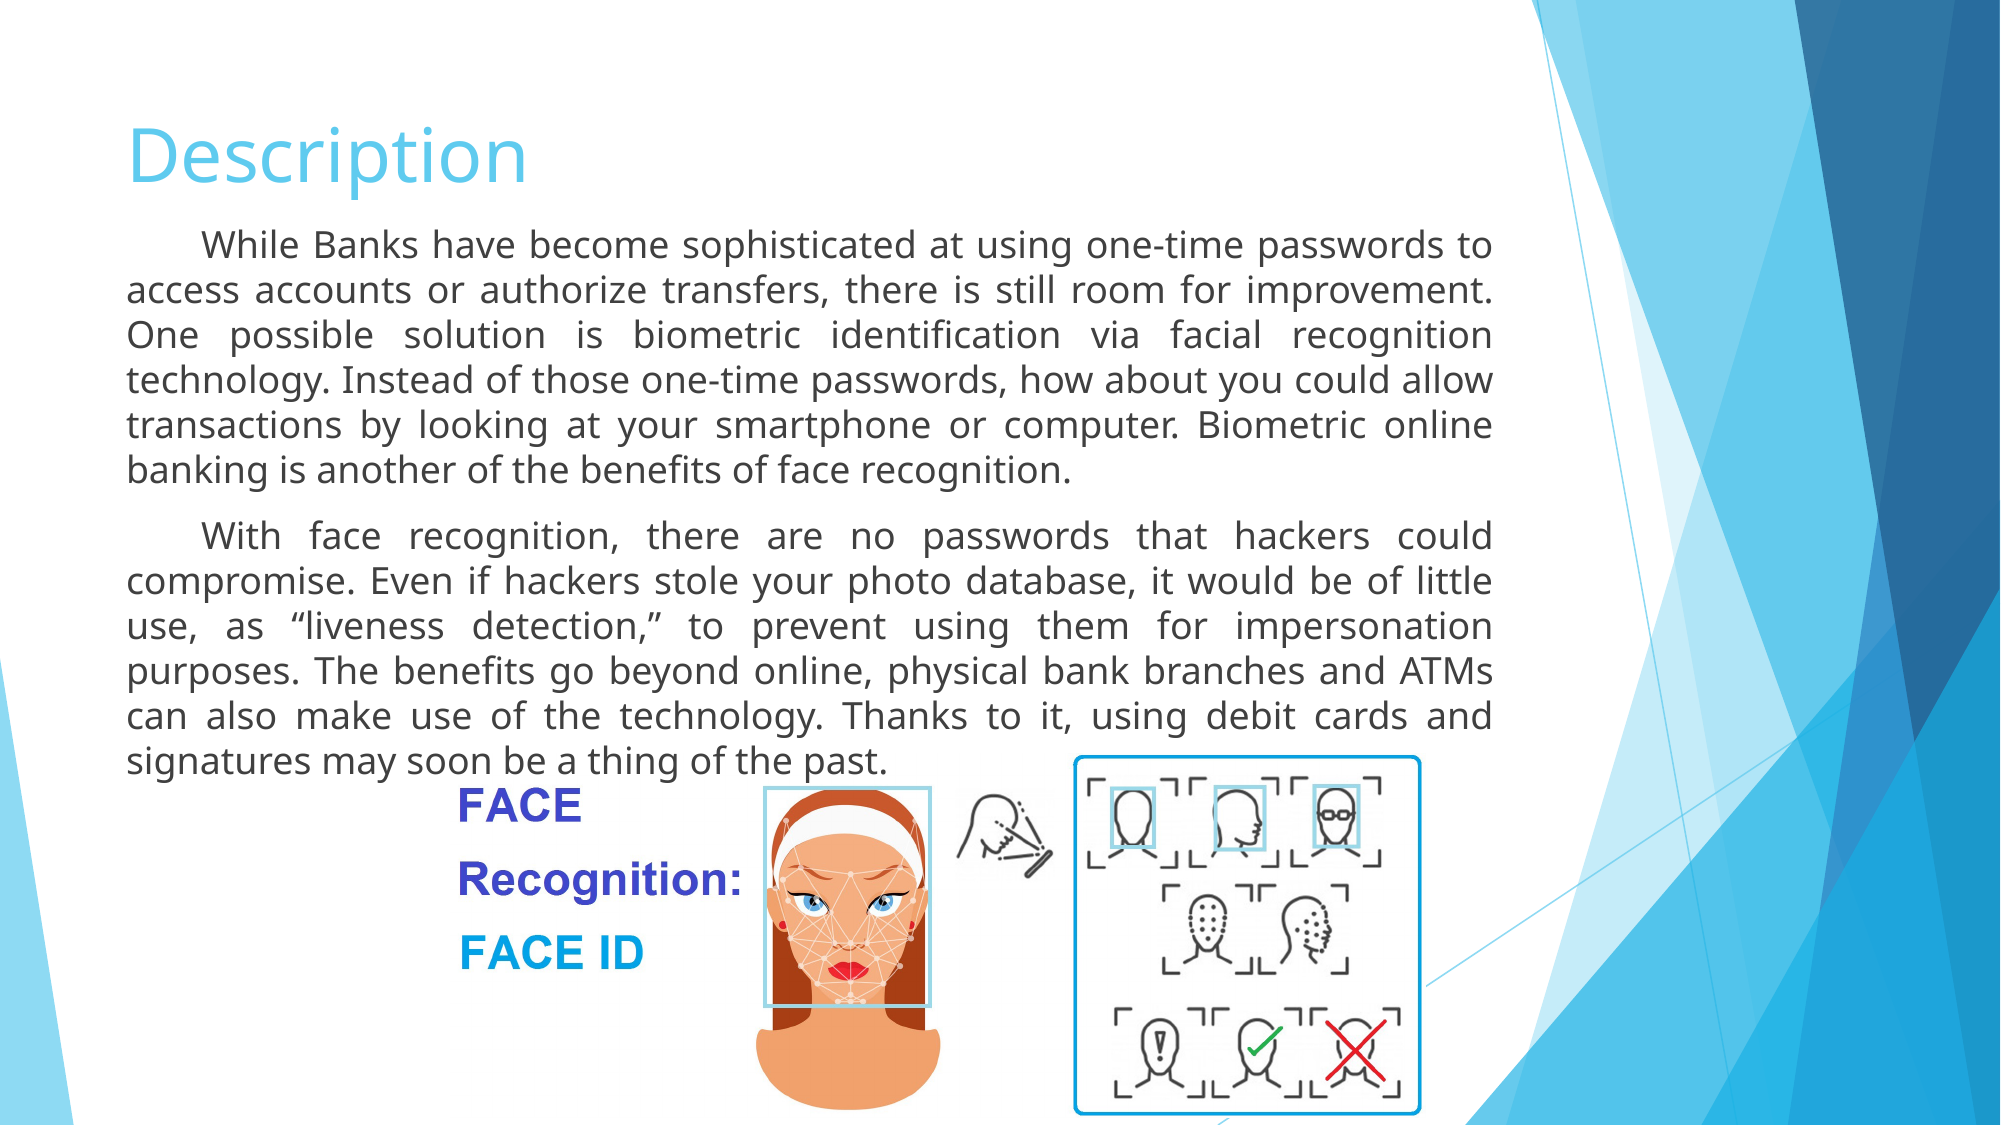

# Description
	While Banks have become sophisticated at using one-time passwords to access accounts or authorize transfers, there is still room for improvement. One possible solution is biometric identification via facial recognition technology. Instead of those one-time passwords, how about you could allow transactions by looking at your smartphone or computer. Biometric online banking is another of the benefits of face recognition.
	With face recognition, there are no passwords that hackers could compromise. Even if hackers stole your photo database, it would be of little use, as “liveness detection,” to prevent using them for impersonation purposes. The benefits go beyond online, physical bank branches and ATMs can also make use of the technology. Thanks to it, using debit cards and signatures may soon be a thing of the past.